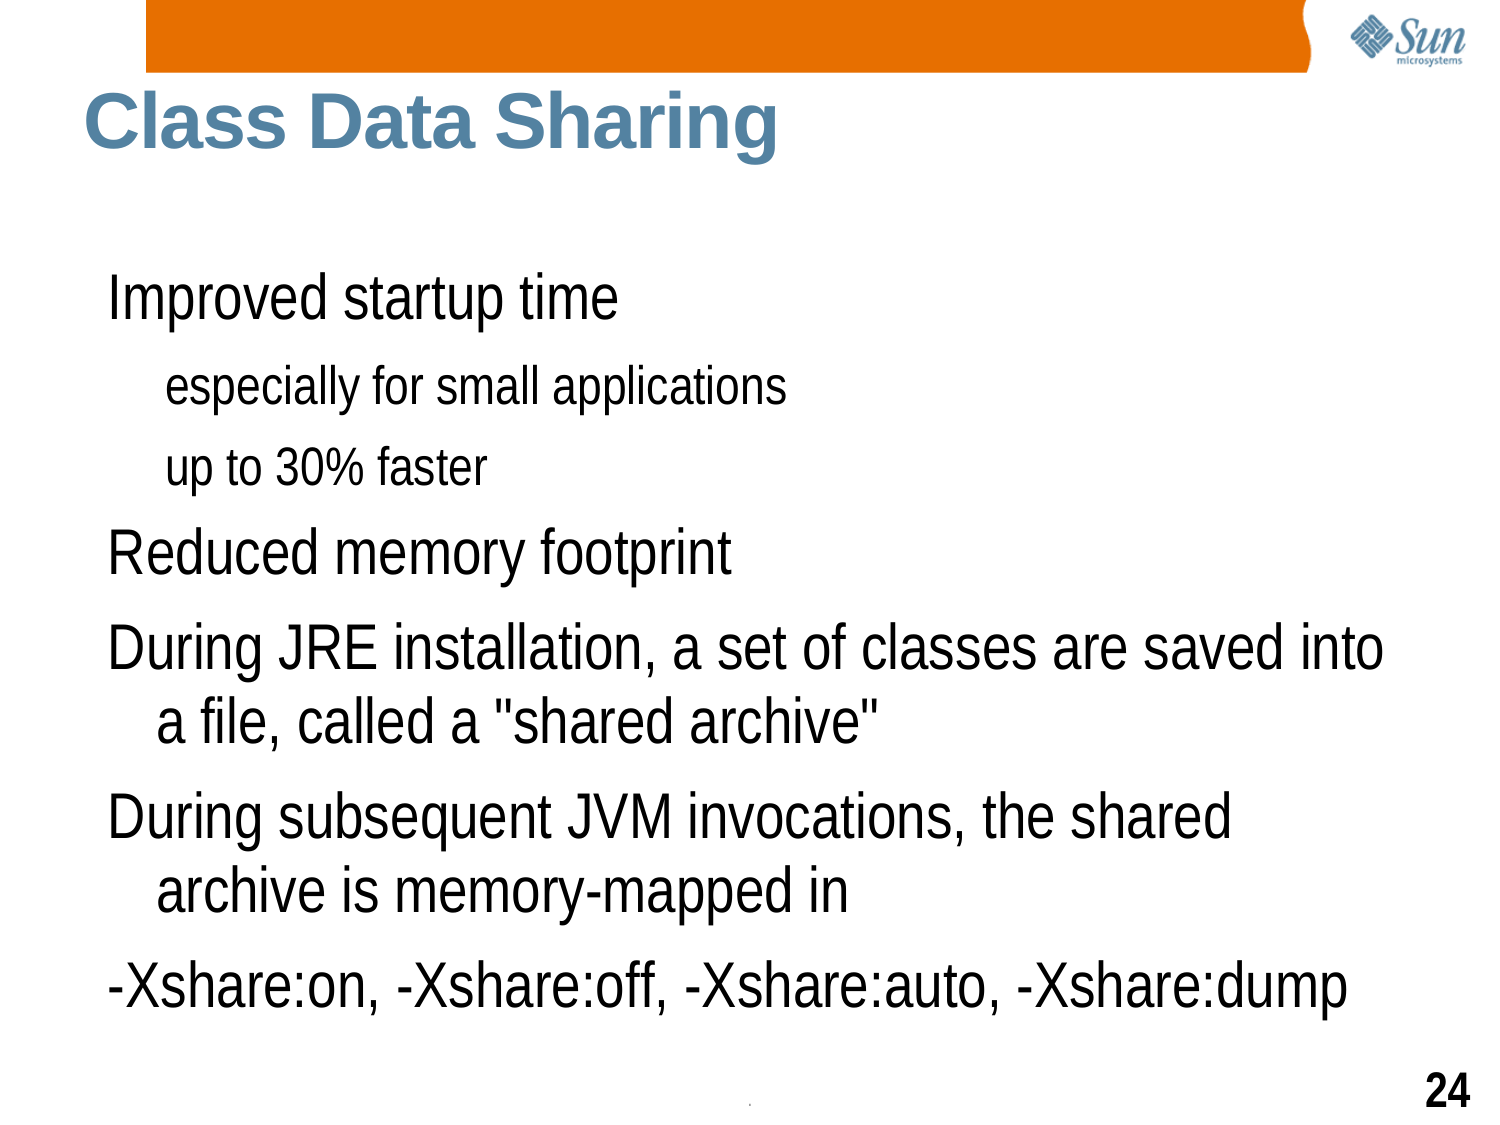

# Class Data Sharing
Improved startup time
especially for small applications
up to 30% faster
Reduced memory footprint
During JRE installation, a set of classes are saved into a file, called a "shared archive"
During subsequent JVM invocations, the shared archive is memory-mapped in
-Xshare:on, -Xshare:off, -Xshare:auto, -Xshare:dump